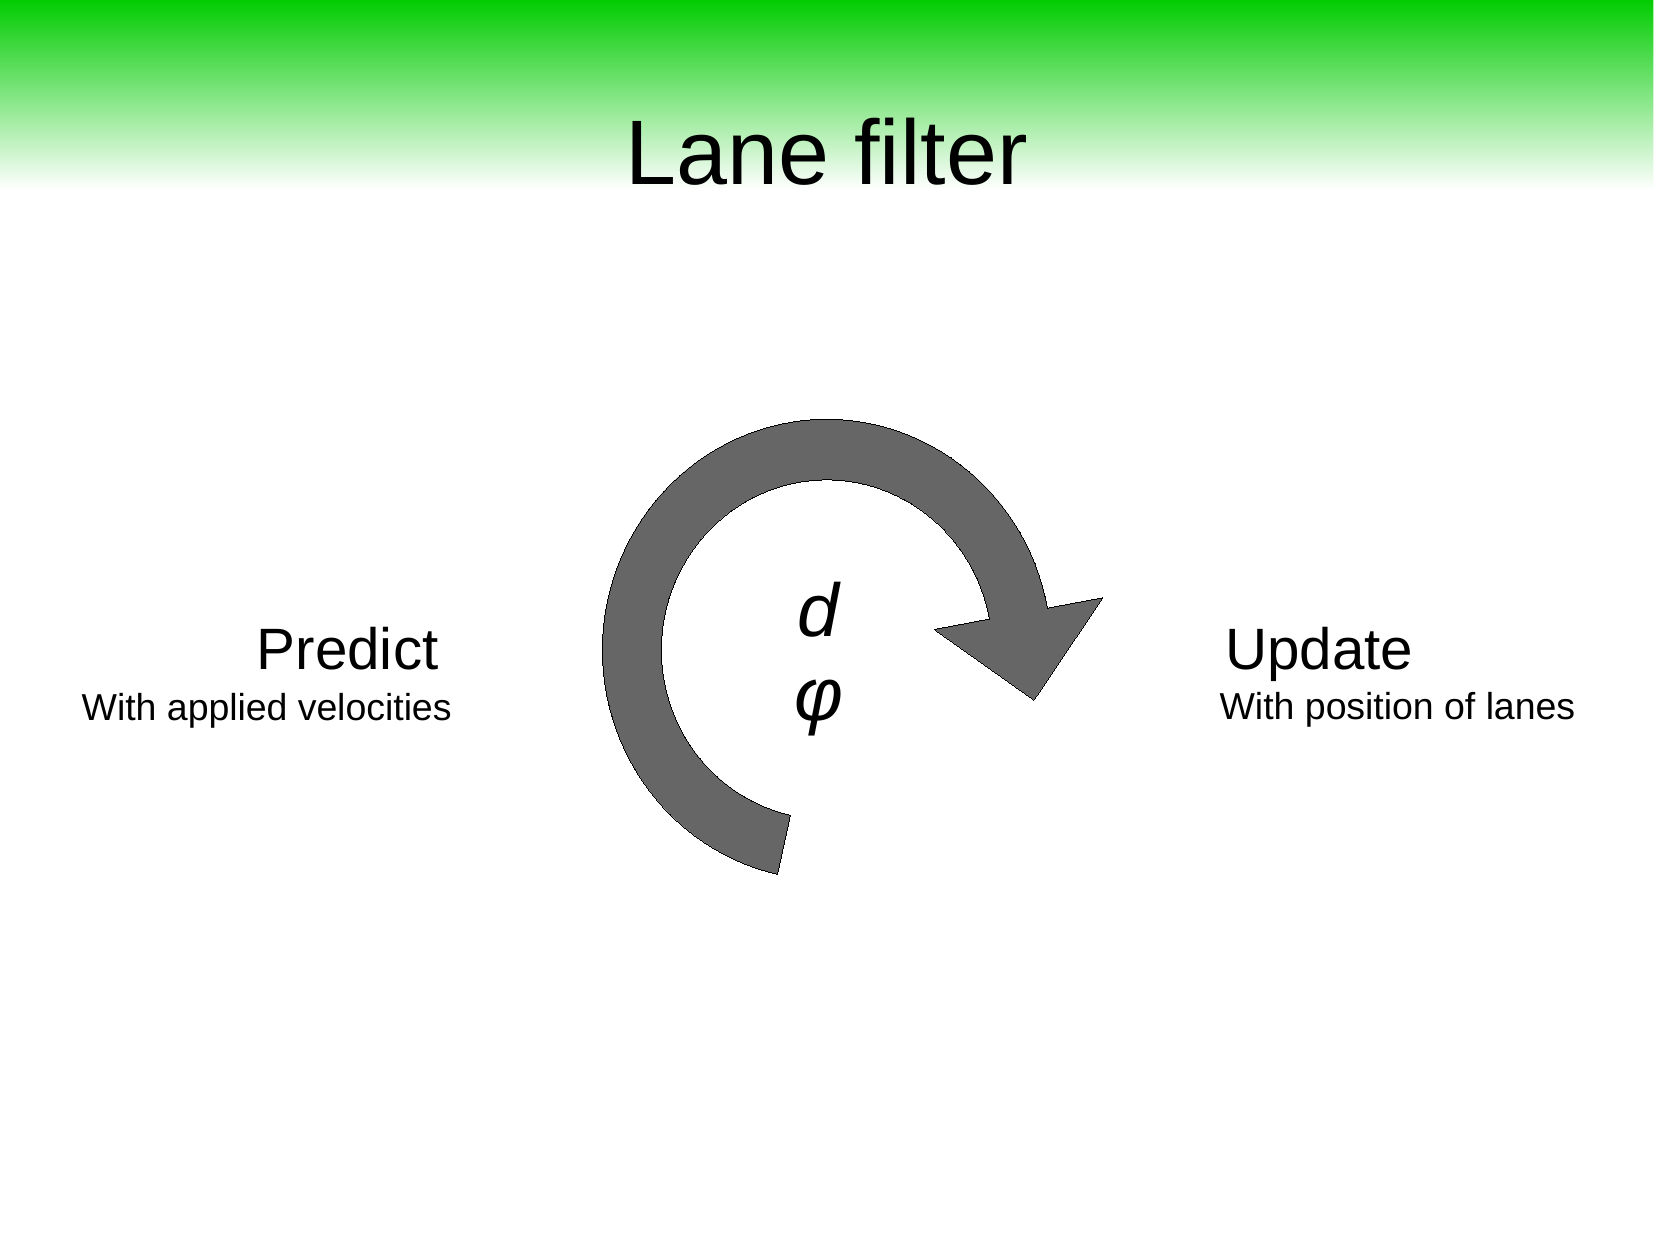

# Lane filter
d
φ
Predict
Update
With position of lanes
With applied velocities